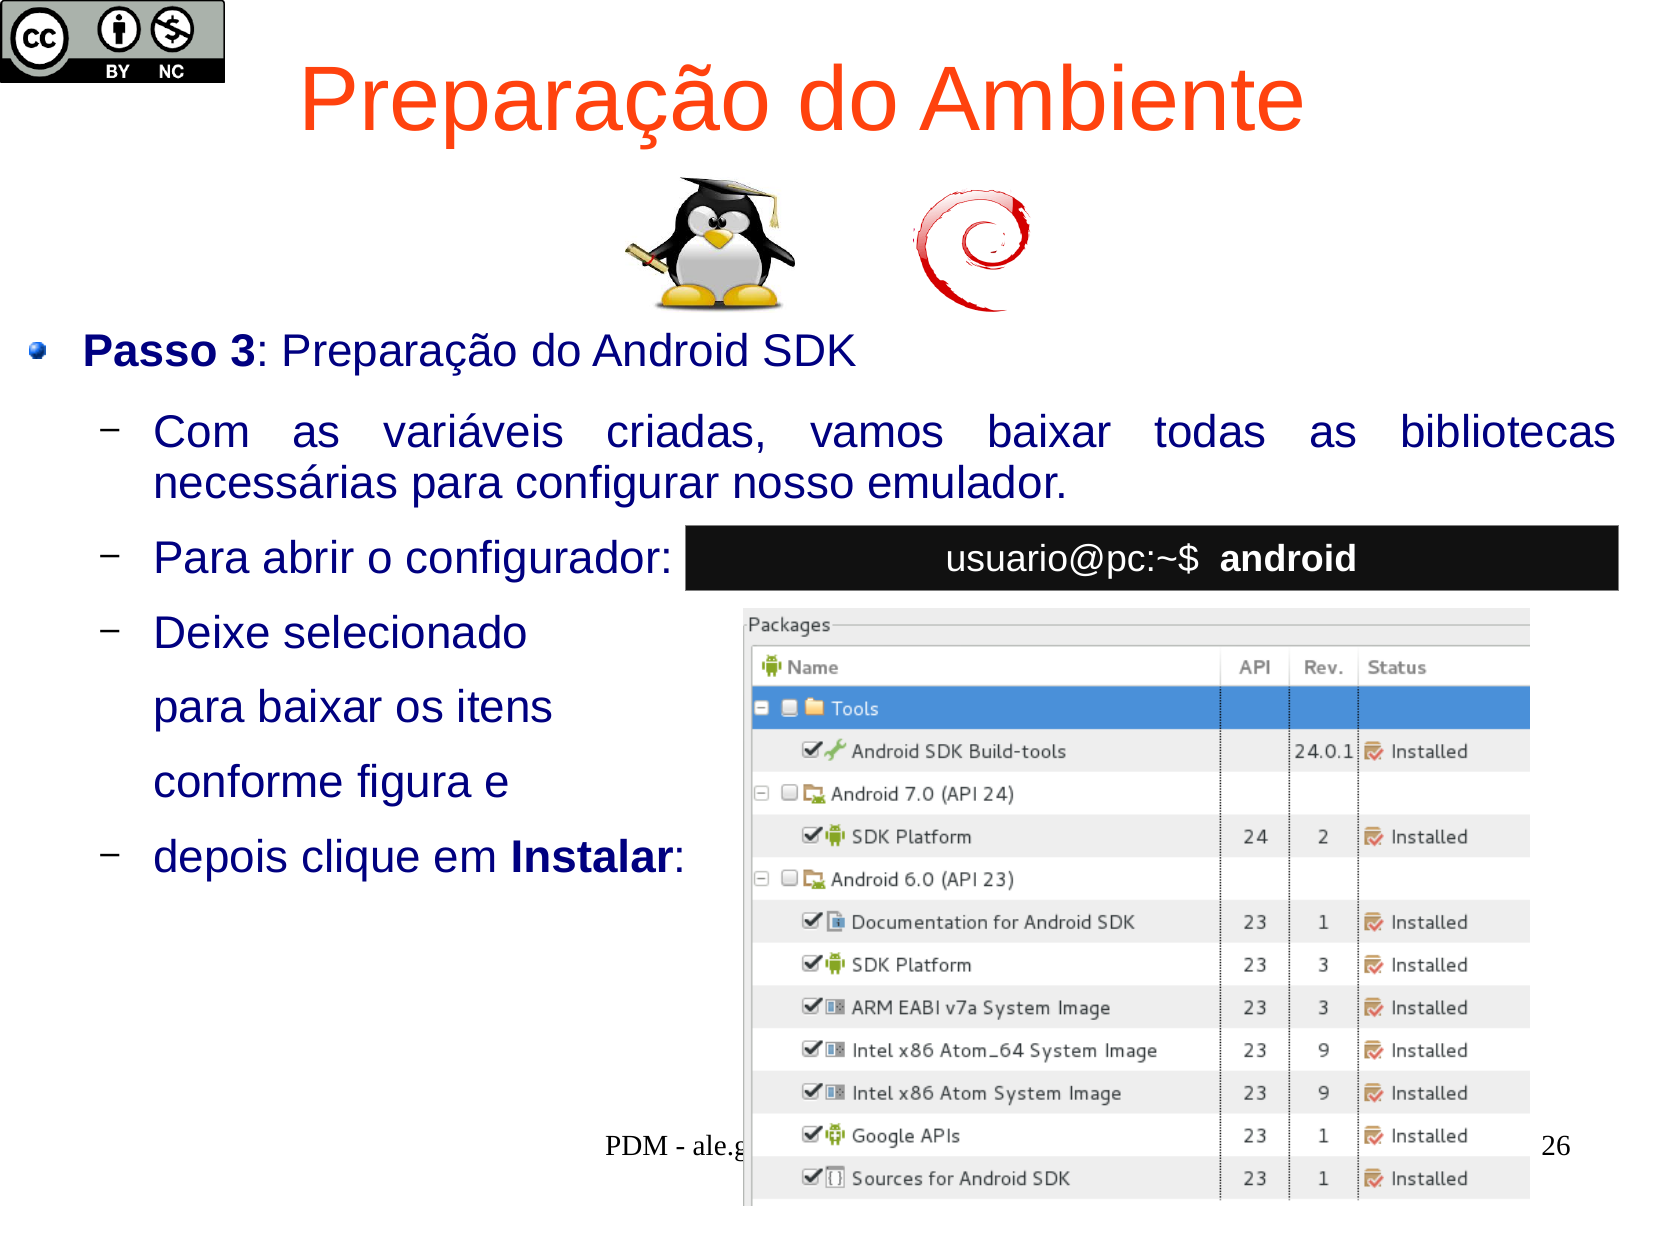

# Preparação do Ambiente
Passo 3: Preparação do Android SDK
Com as variáveis criadas, vamos baixar todas as bibliotecas necessárias para configurar nosso emulador.
Para abrir o configurador:
Deixe selecionado
para baixar os itens
conforme figura e
depois clique em Instalar:
usuario@pc:~$ android
PDM - ale.garcia.aguado@gmail.com
26